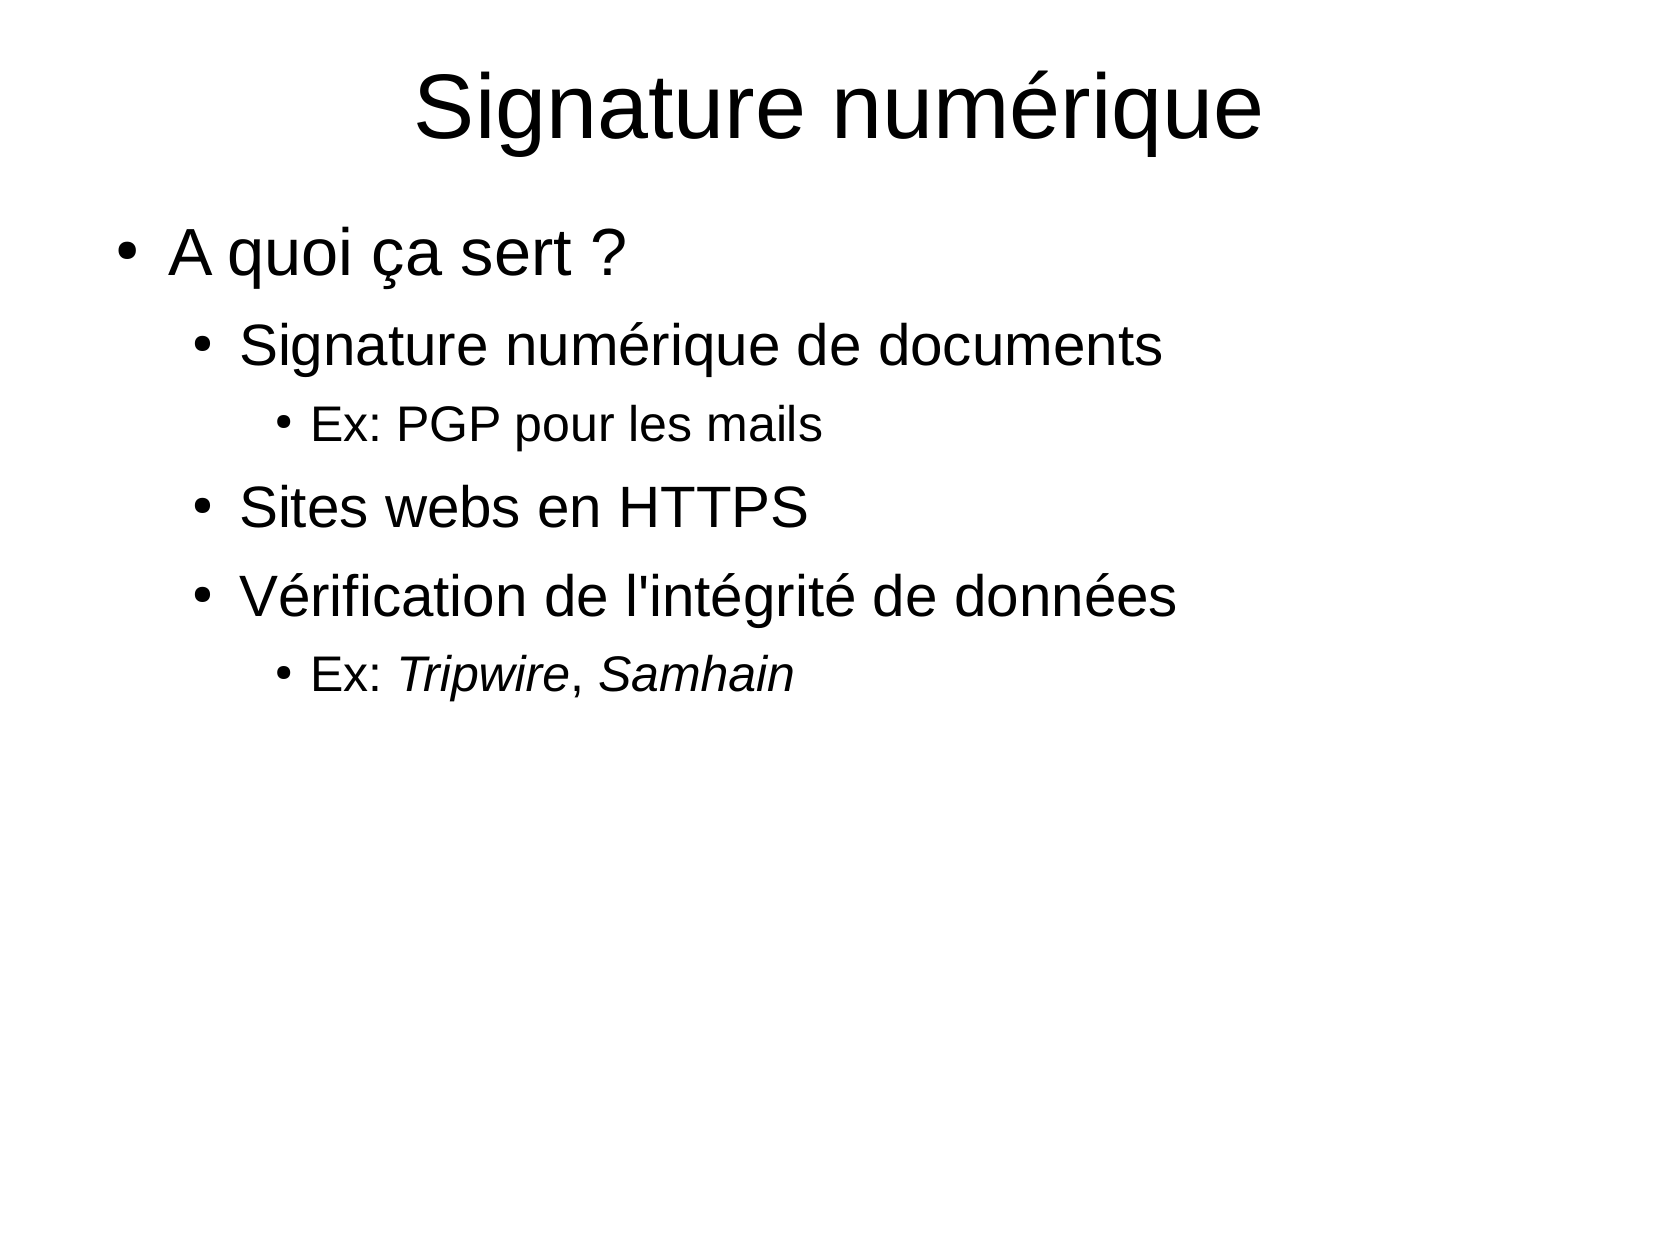

# Signature numérique
A quoi ça sert ?
Signature numérique de documents
Ex: PGP pour les mails
Sites webs en HTTPS
Vérification de l'intégrité de données
Ex: Tripwire, Samhain